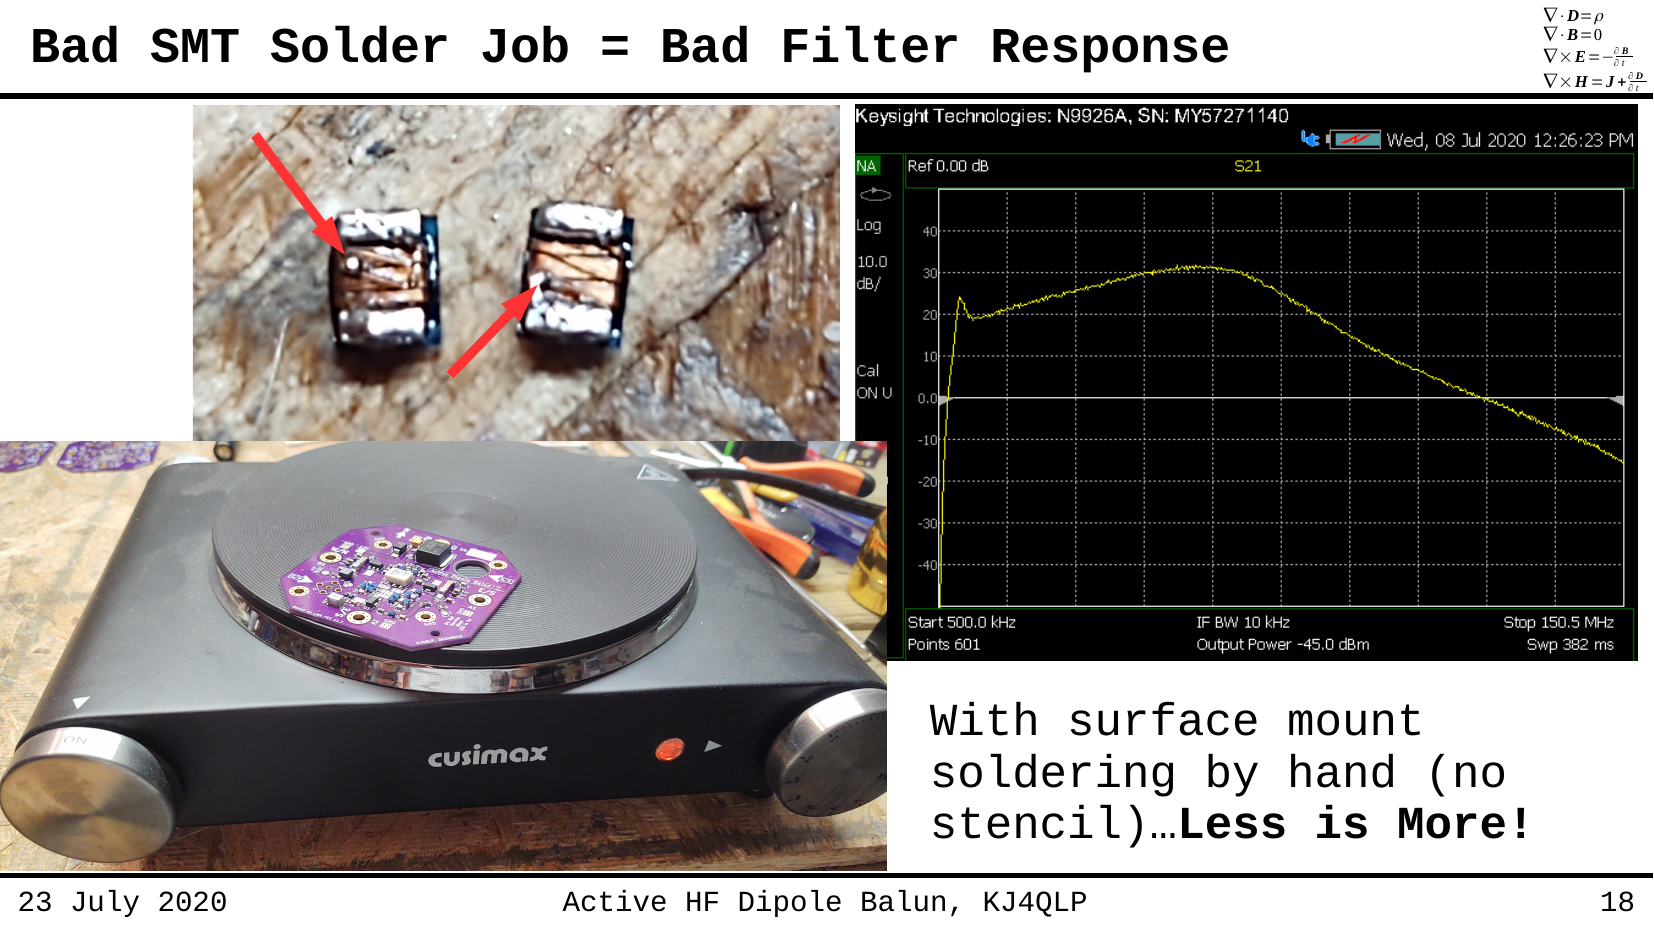

# Bad SMT Solder Job = Bad Filter Response
With surface mount soldering by hand (no stencil)…Less is More!
23 July 2020
Active HF Dipole Balun, KJ4QLP
18